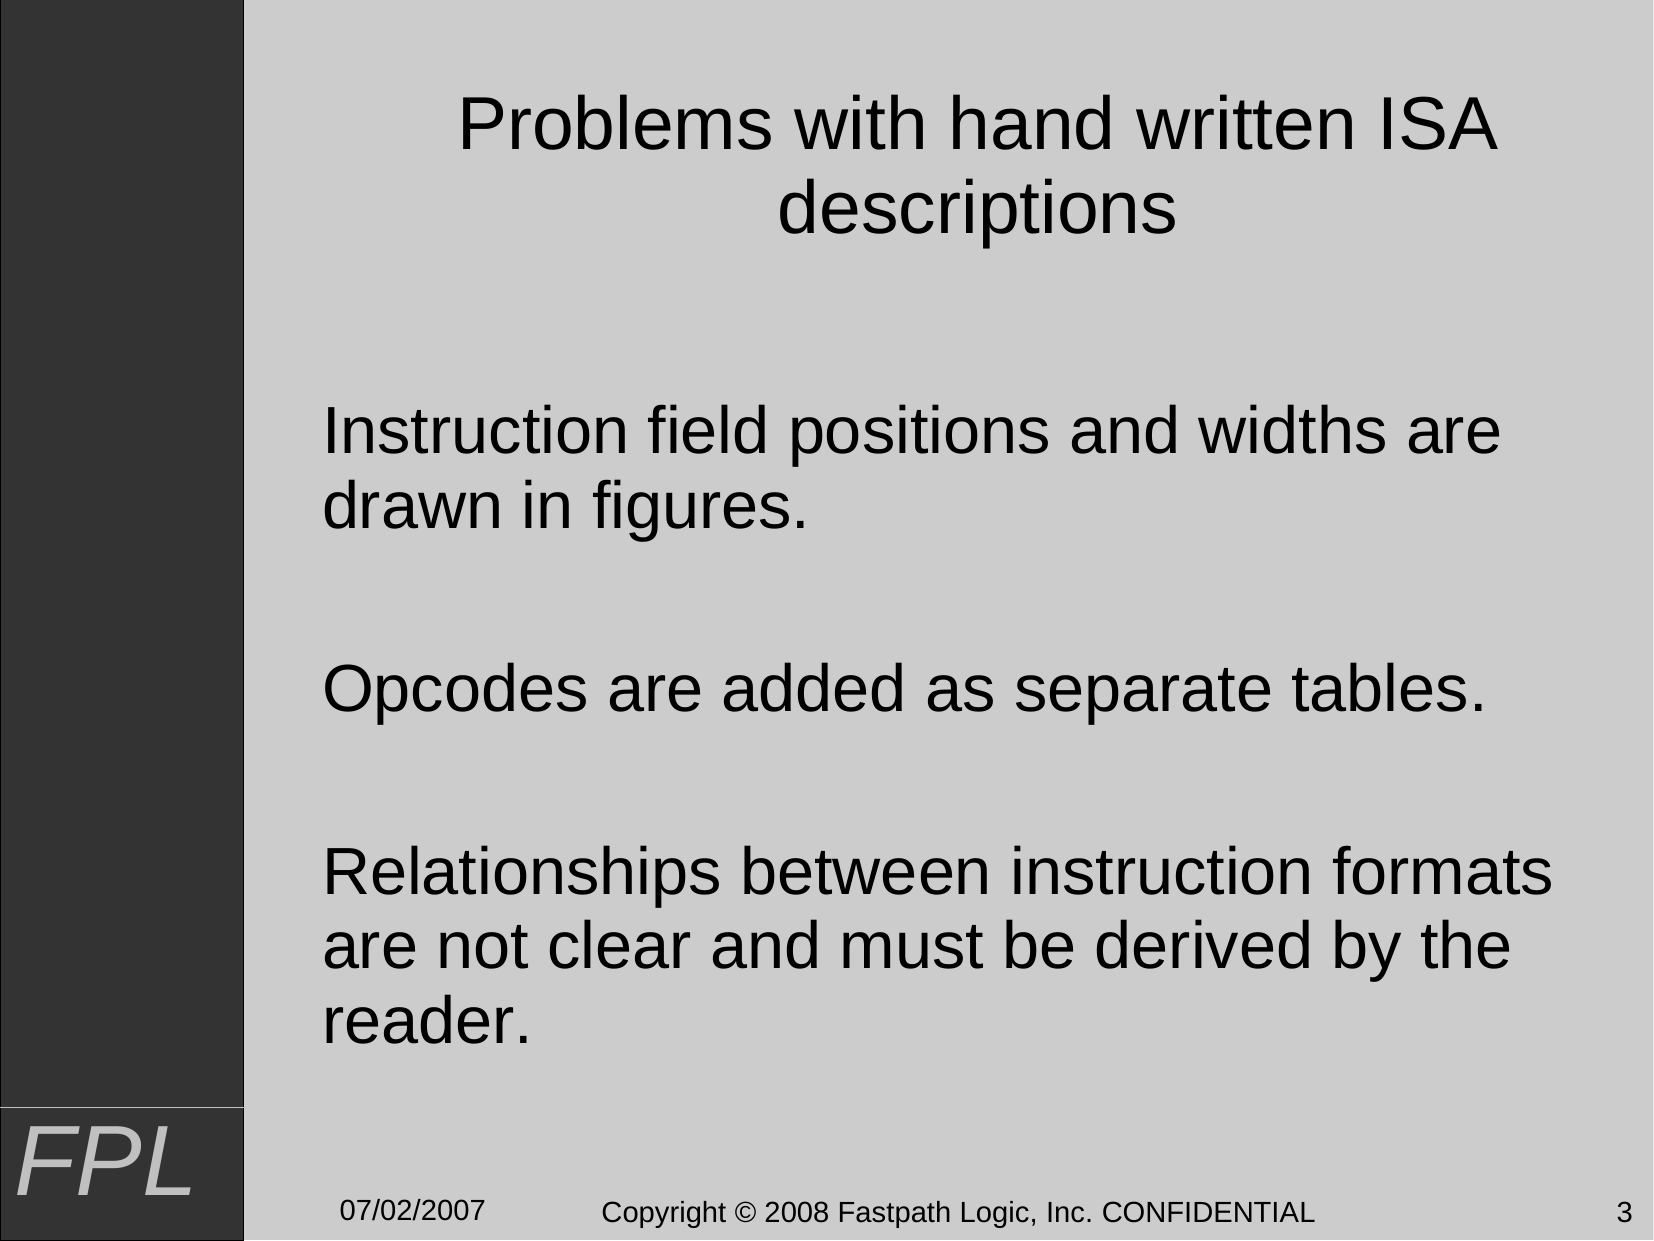

# Problems with hand written ISA descriptions
Instruction field positions and widths are drawn in figures.
Opcodes are added as separate tables.
Relationships between instruction formats are not clear and must be derived by the reader.
07/02/2007
3
© 2007 FASTPATH LOGIC INC.